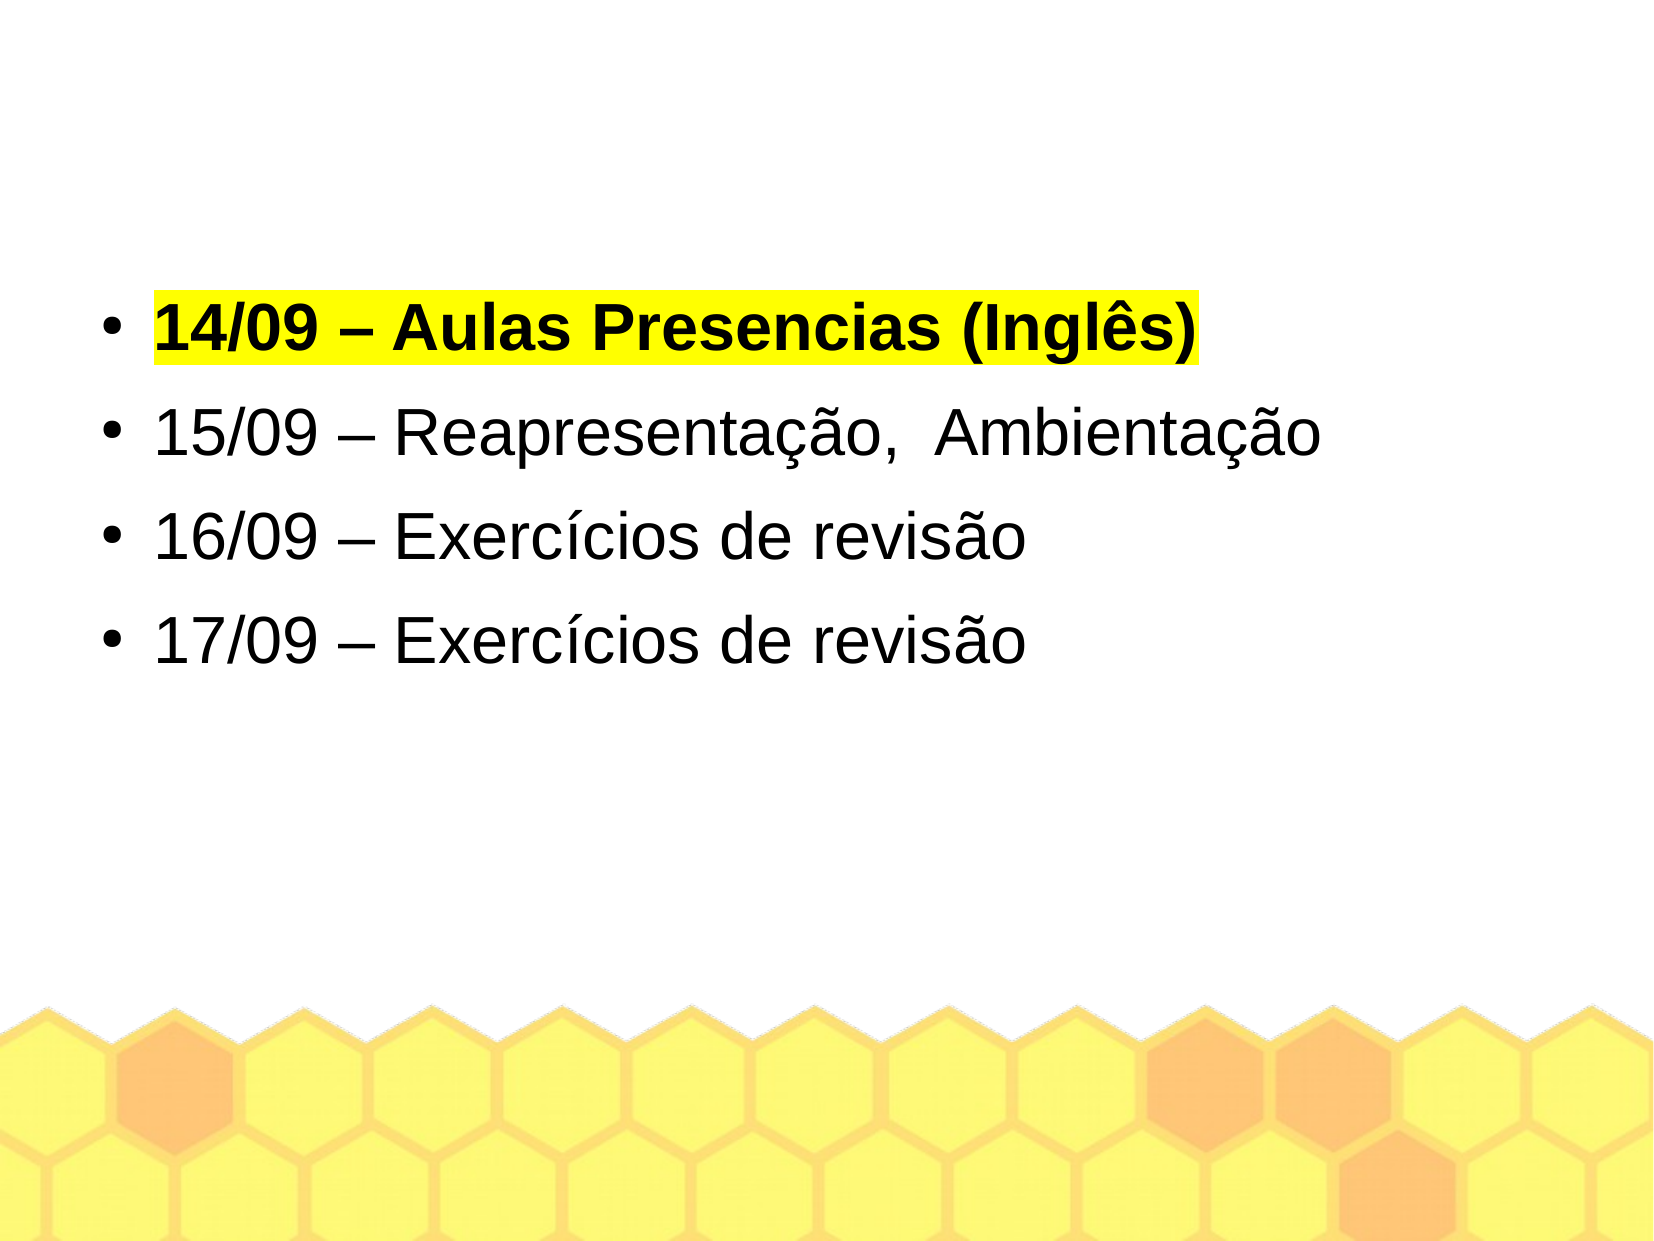

#
14/09 – Aulas Presencias (Inglês)
15/09 – Reapresentação, Ambientação
16/09 – Exercícios de revisão
17/09 – Exercícios de revisão